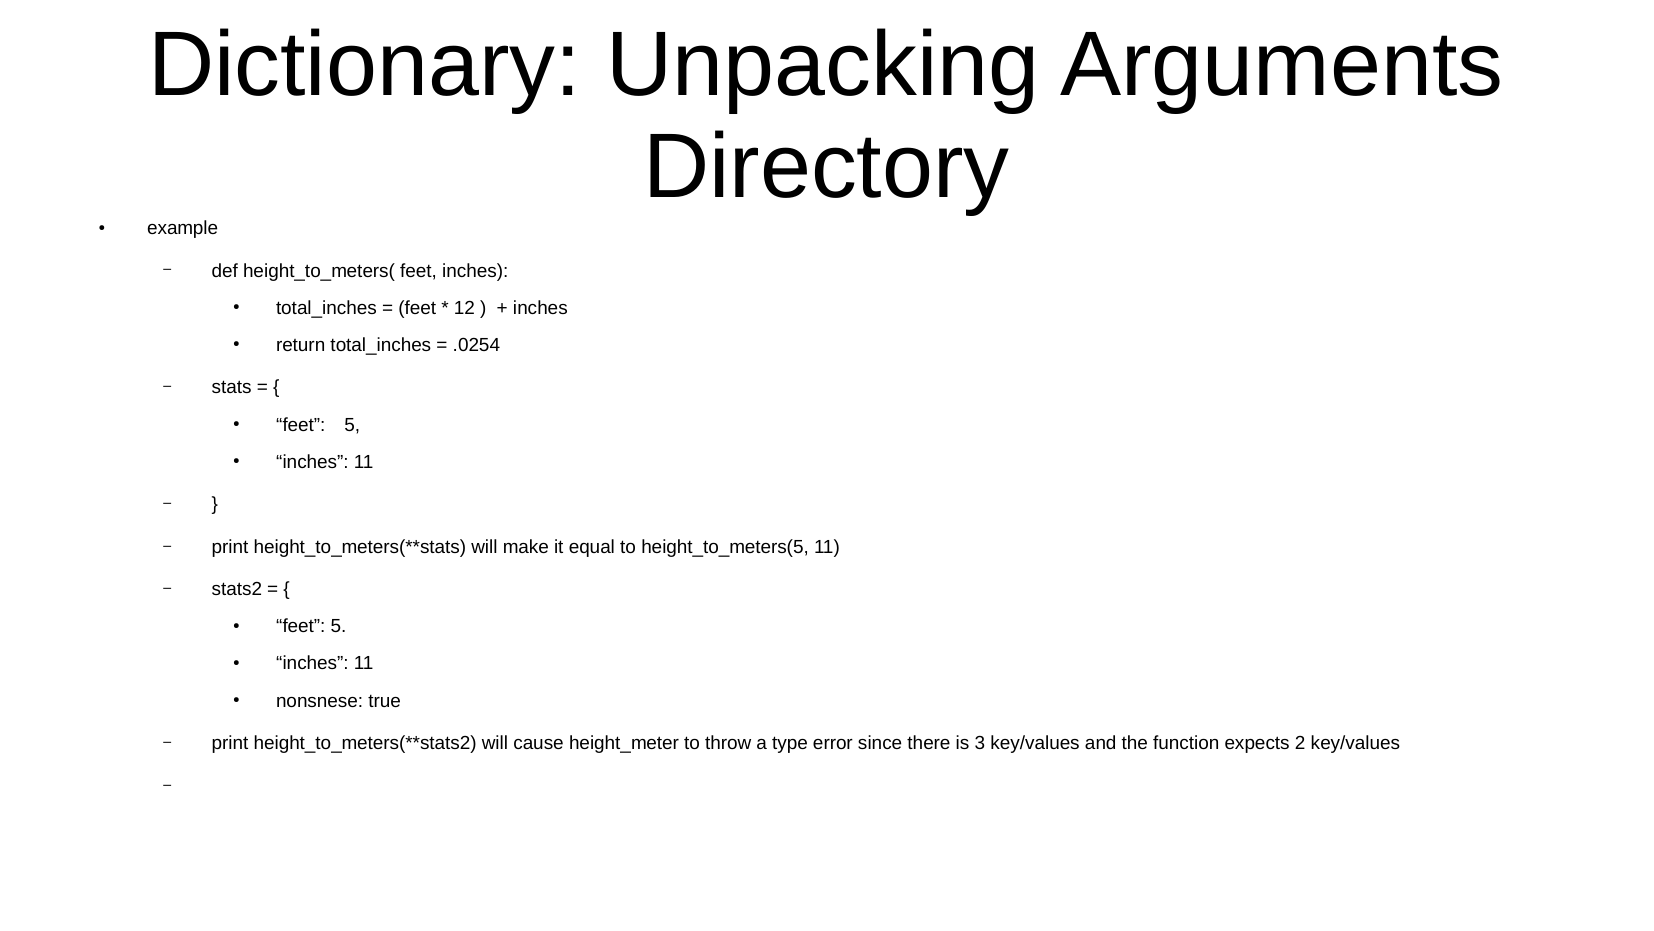

# Dictionary: Unpacking Arguments Directory
example
def height_to_meters( feet, inches):
total_inches = (feet * 12 ) + inches
return total_inches = .0254
stats = {
“feet”:	5,
“inches”: 11
}
print height_to_meters(**stats) will make it equal to height_to_meters(5, 11)
stats2 = {
“feet”: 5.
“inches”: 11
nonsnese: true
print height_to_meters(**stats2) will cause height_meter to throw a type error since there is 3 key/values and the function expects 2 key/values